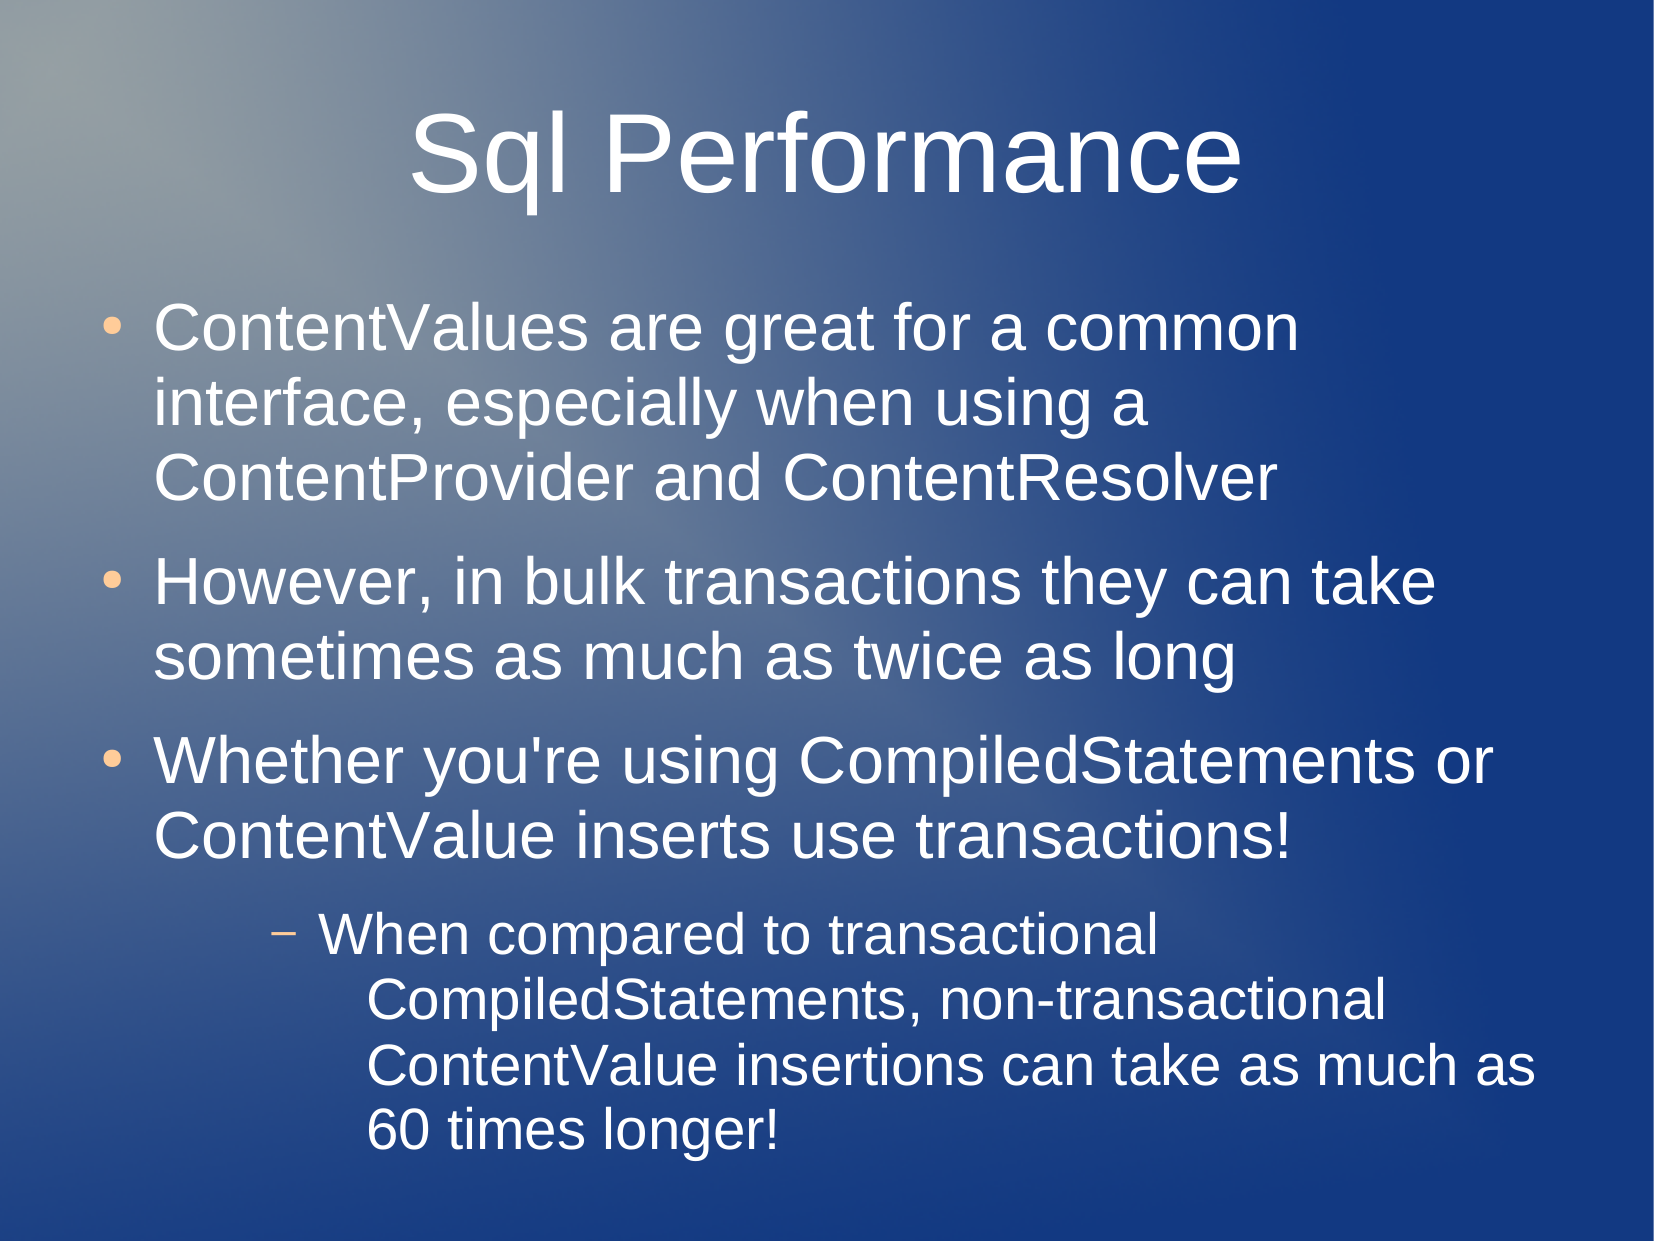

# Sql Performance
ContentValues are great for a common interface, especially when using a ContentProvider and ContentResolver
However, in bulk transactions they can take sometimes as much as twice as long
Whether you're using CompiledStatements or ContentValue inserts use transactions!
When compared to transactional CompiledStatements, non-transactional ContentValue insertions can take as much as 60 times longer!